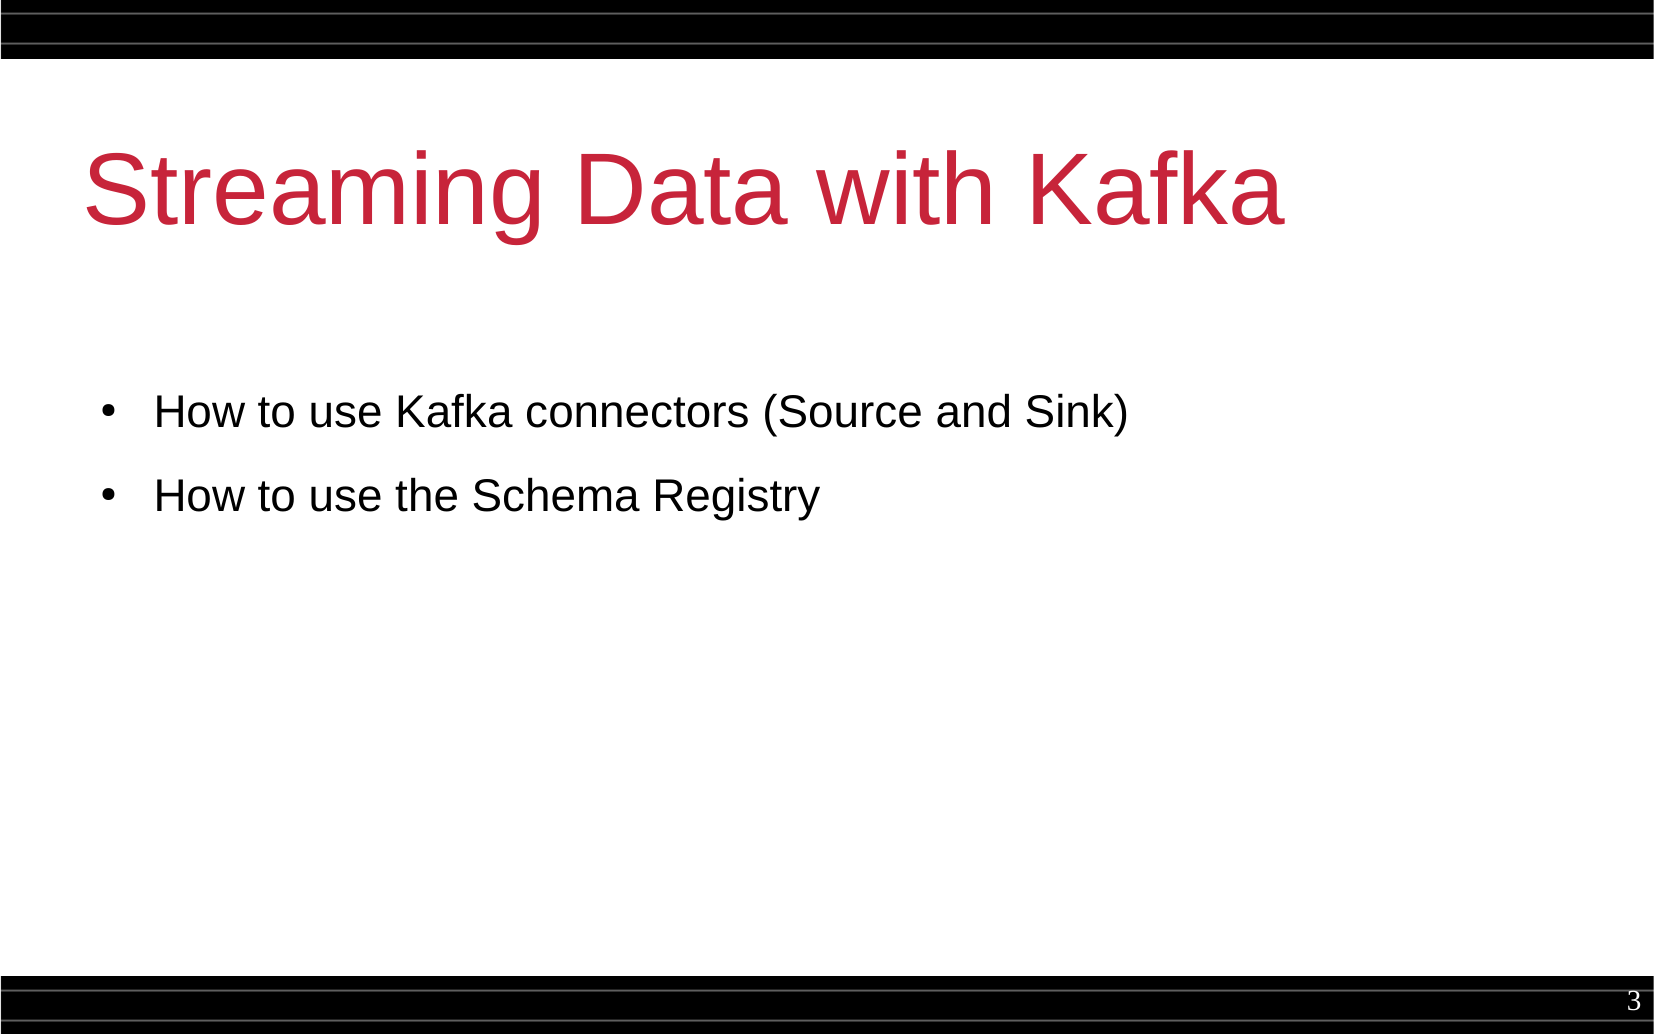

# Streaming Data with Kafka
How to use Kafka connectors (Source and Sink)
How to use the Schema Registry